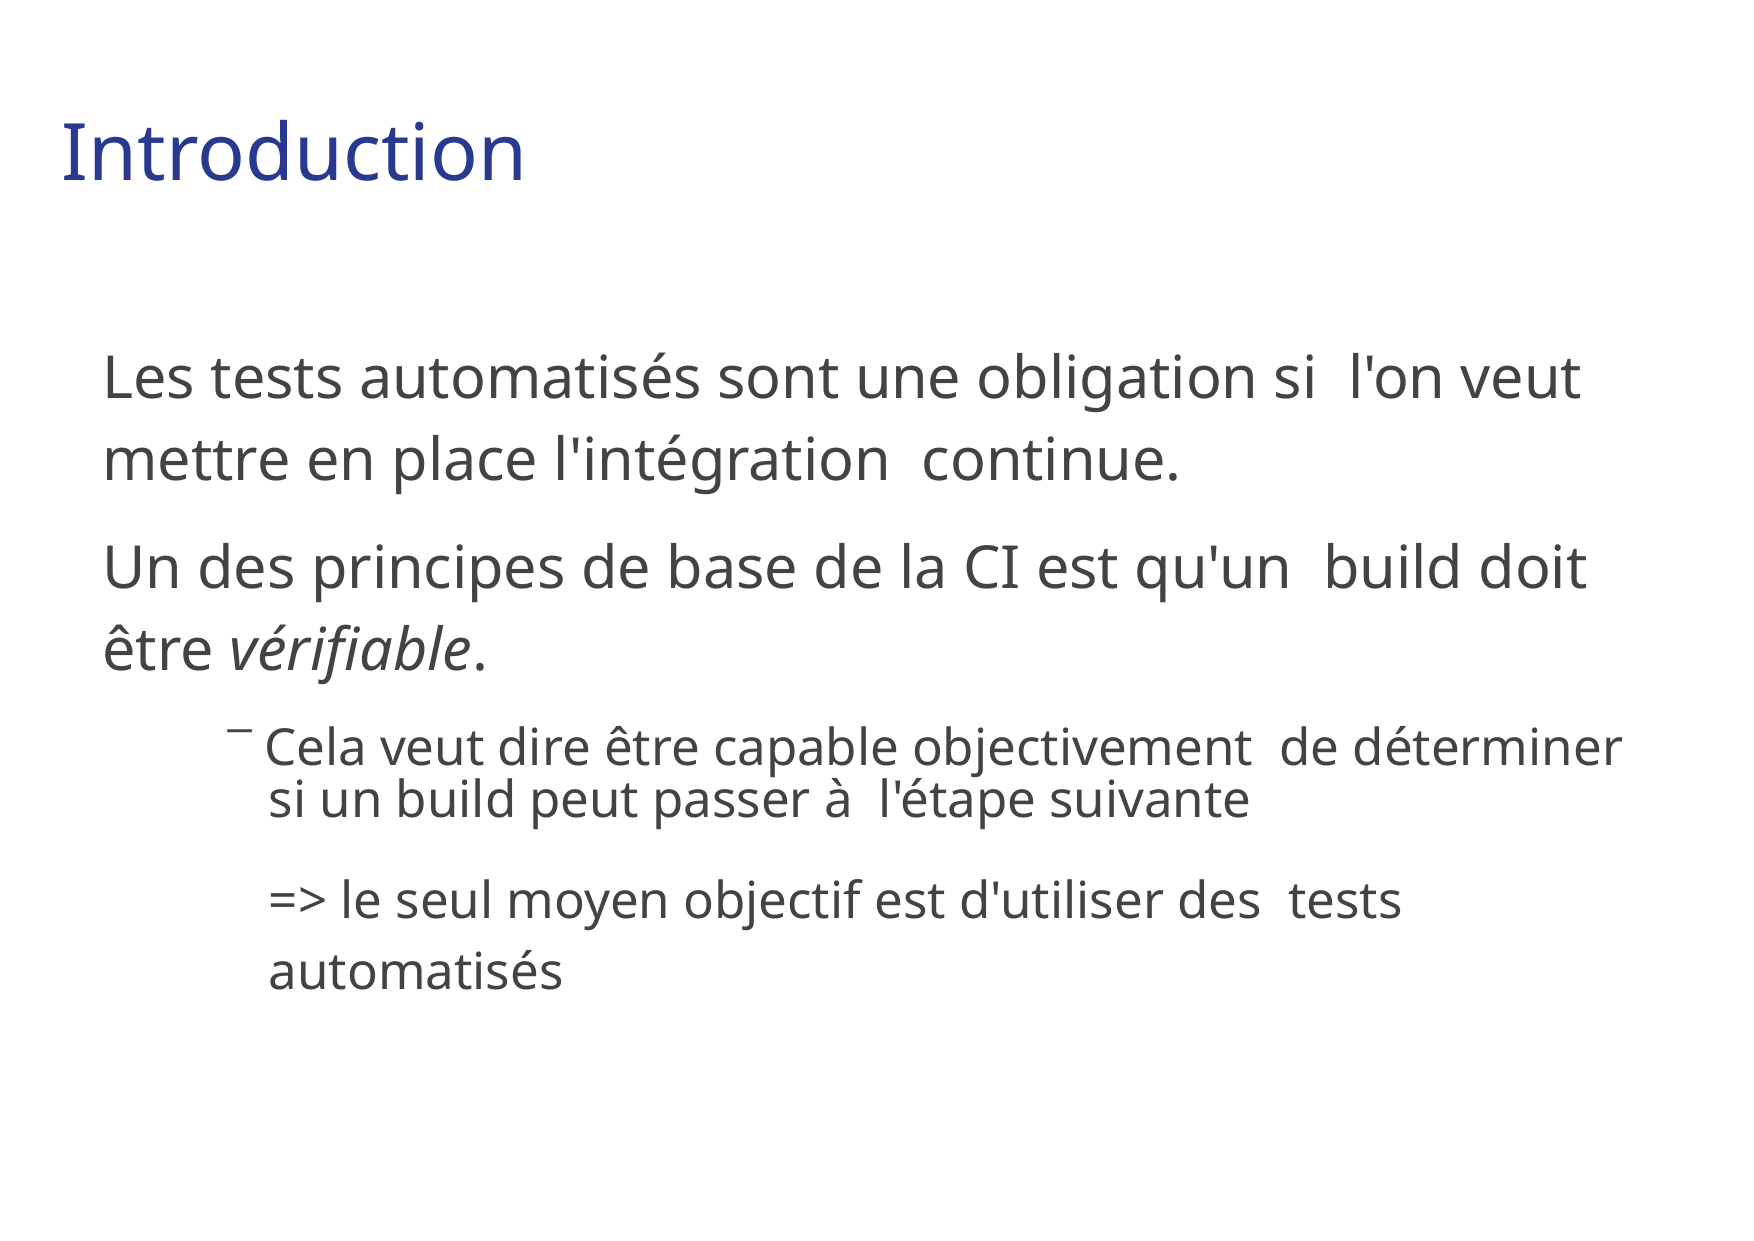

# Introduction
Les tests automatisés sont une obligation si l'on veut mettre en place l'intégration continue.
Un des principes de base de la CI est qu'un build doit être vérifiable.
– Cela veut dire être capable objectivement de déterminer si un build peut passer à l'étape suivante
=> le seul moyen objectif est d'utiliser des tests automatisés